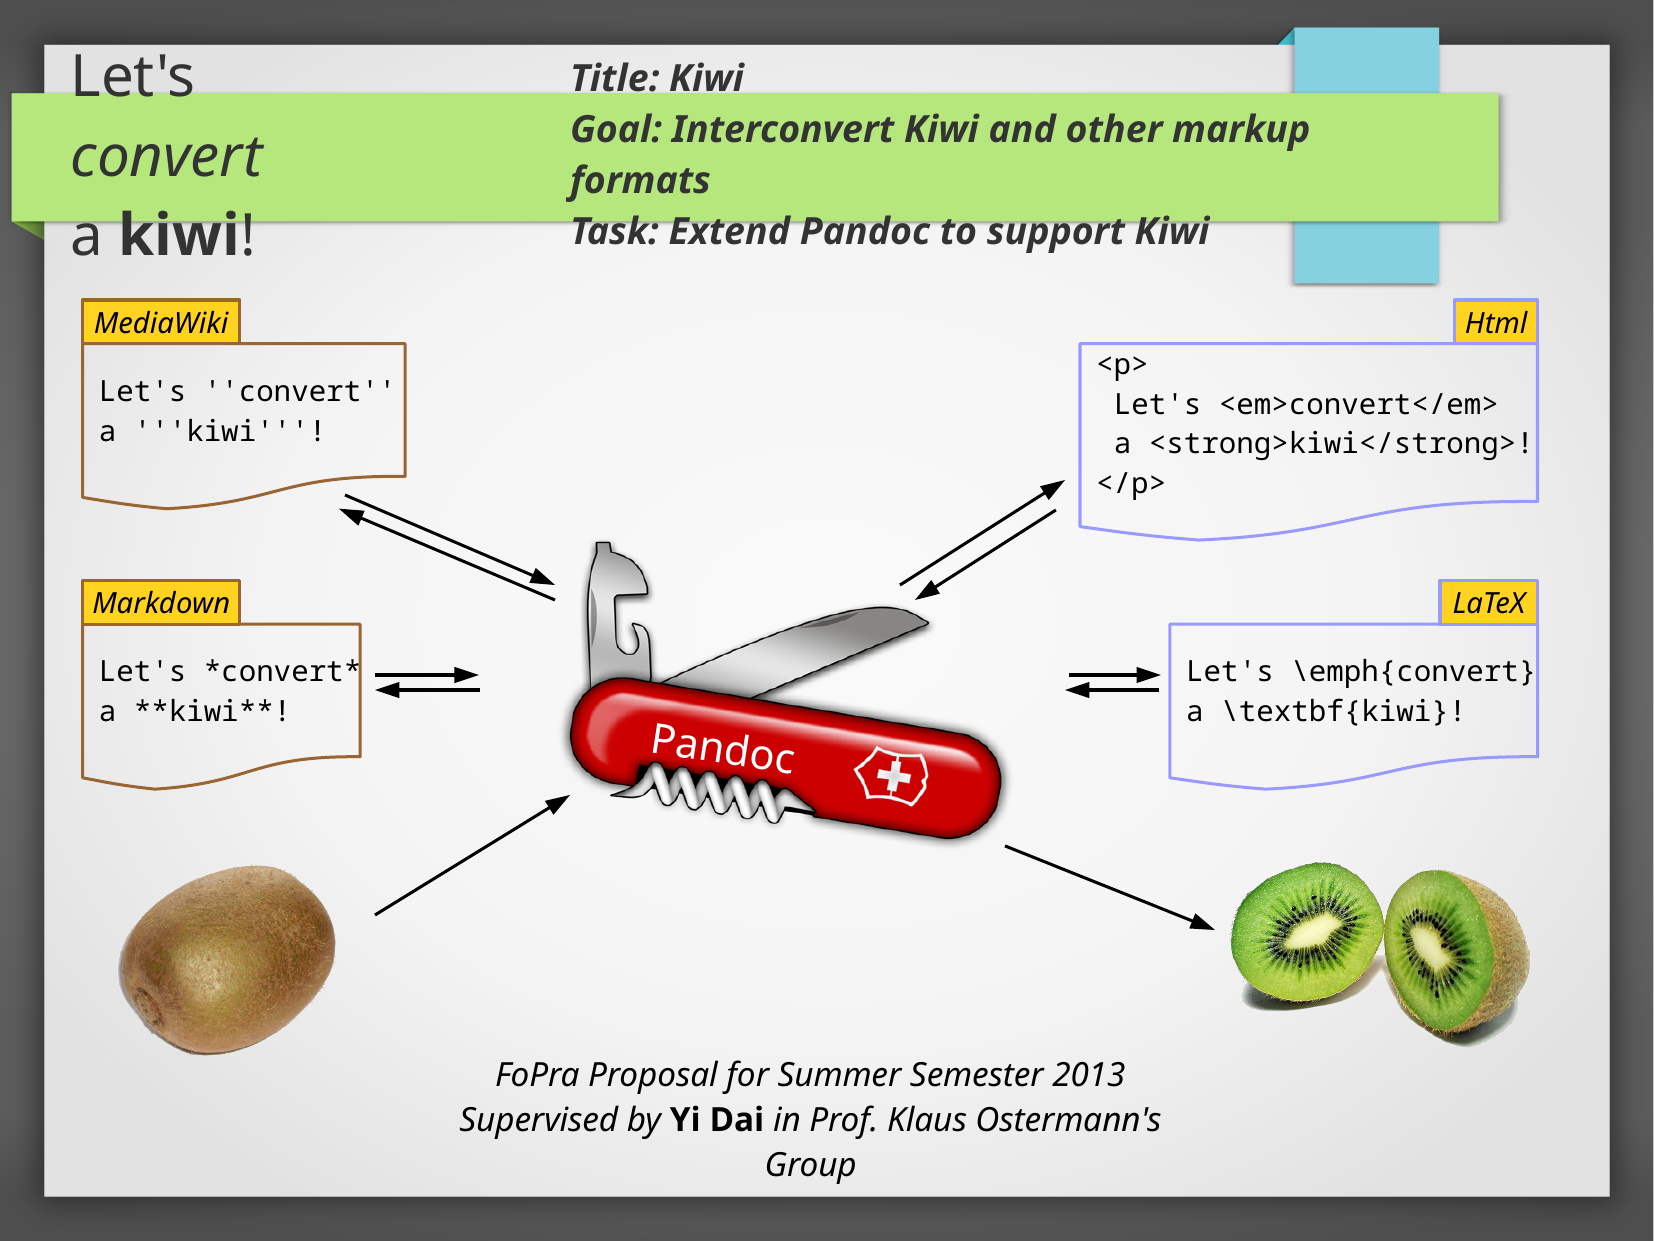

# Let's convert a kiwi!
Title: Kiwi
Goal: Interconvert Kiwi and other markup formats
Task: Extend Pandoc to support Kiwi
MediaWiki
Html
Let's ''convert''
a '''kiwi'''!
<p>
 Let's <em>convert</em>
 a <strong>kiwi</strong>!
</p>
Markdown
LaTeX
Let's *convert*
a **kiwi**!
Let's \emph{convert}
a \textbf{kiwi}!
Pandoc
FoPra Proposal for Summer Semester 2013
Supervised by Yi Dai in Prof. Klaus Ostermann's Group